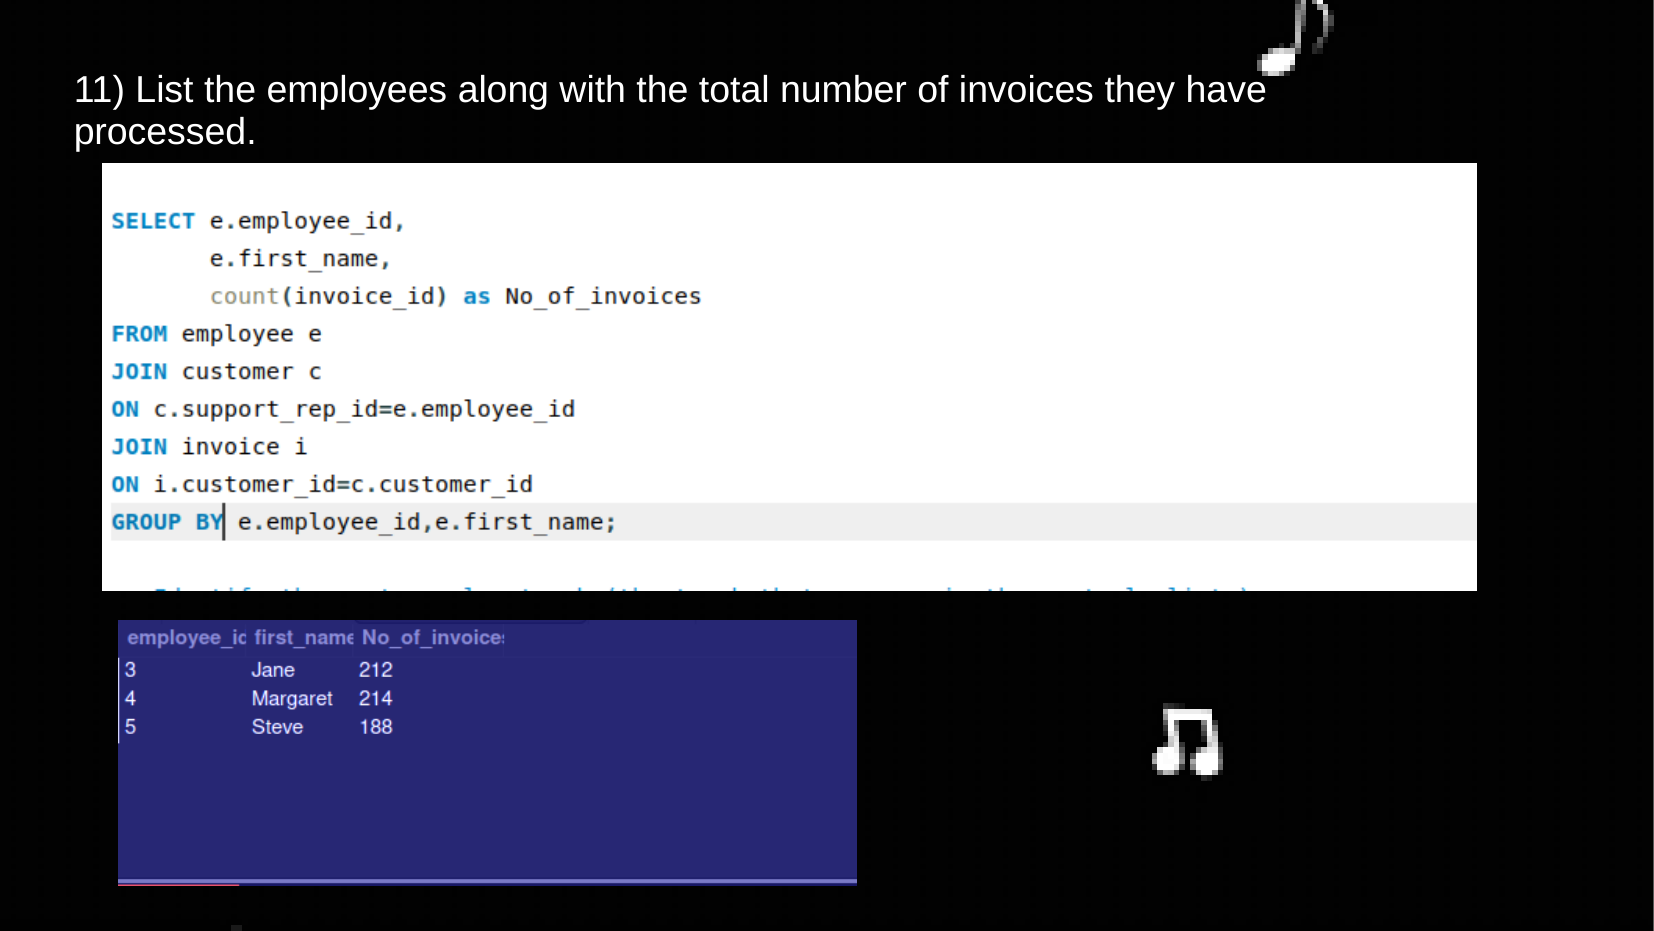

11) List the employees along with the total number of invoices they have processed.